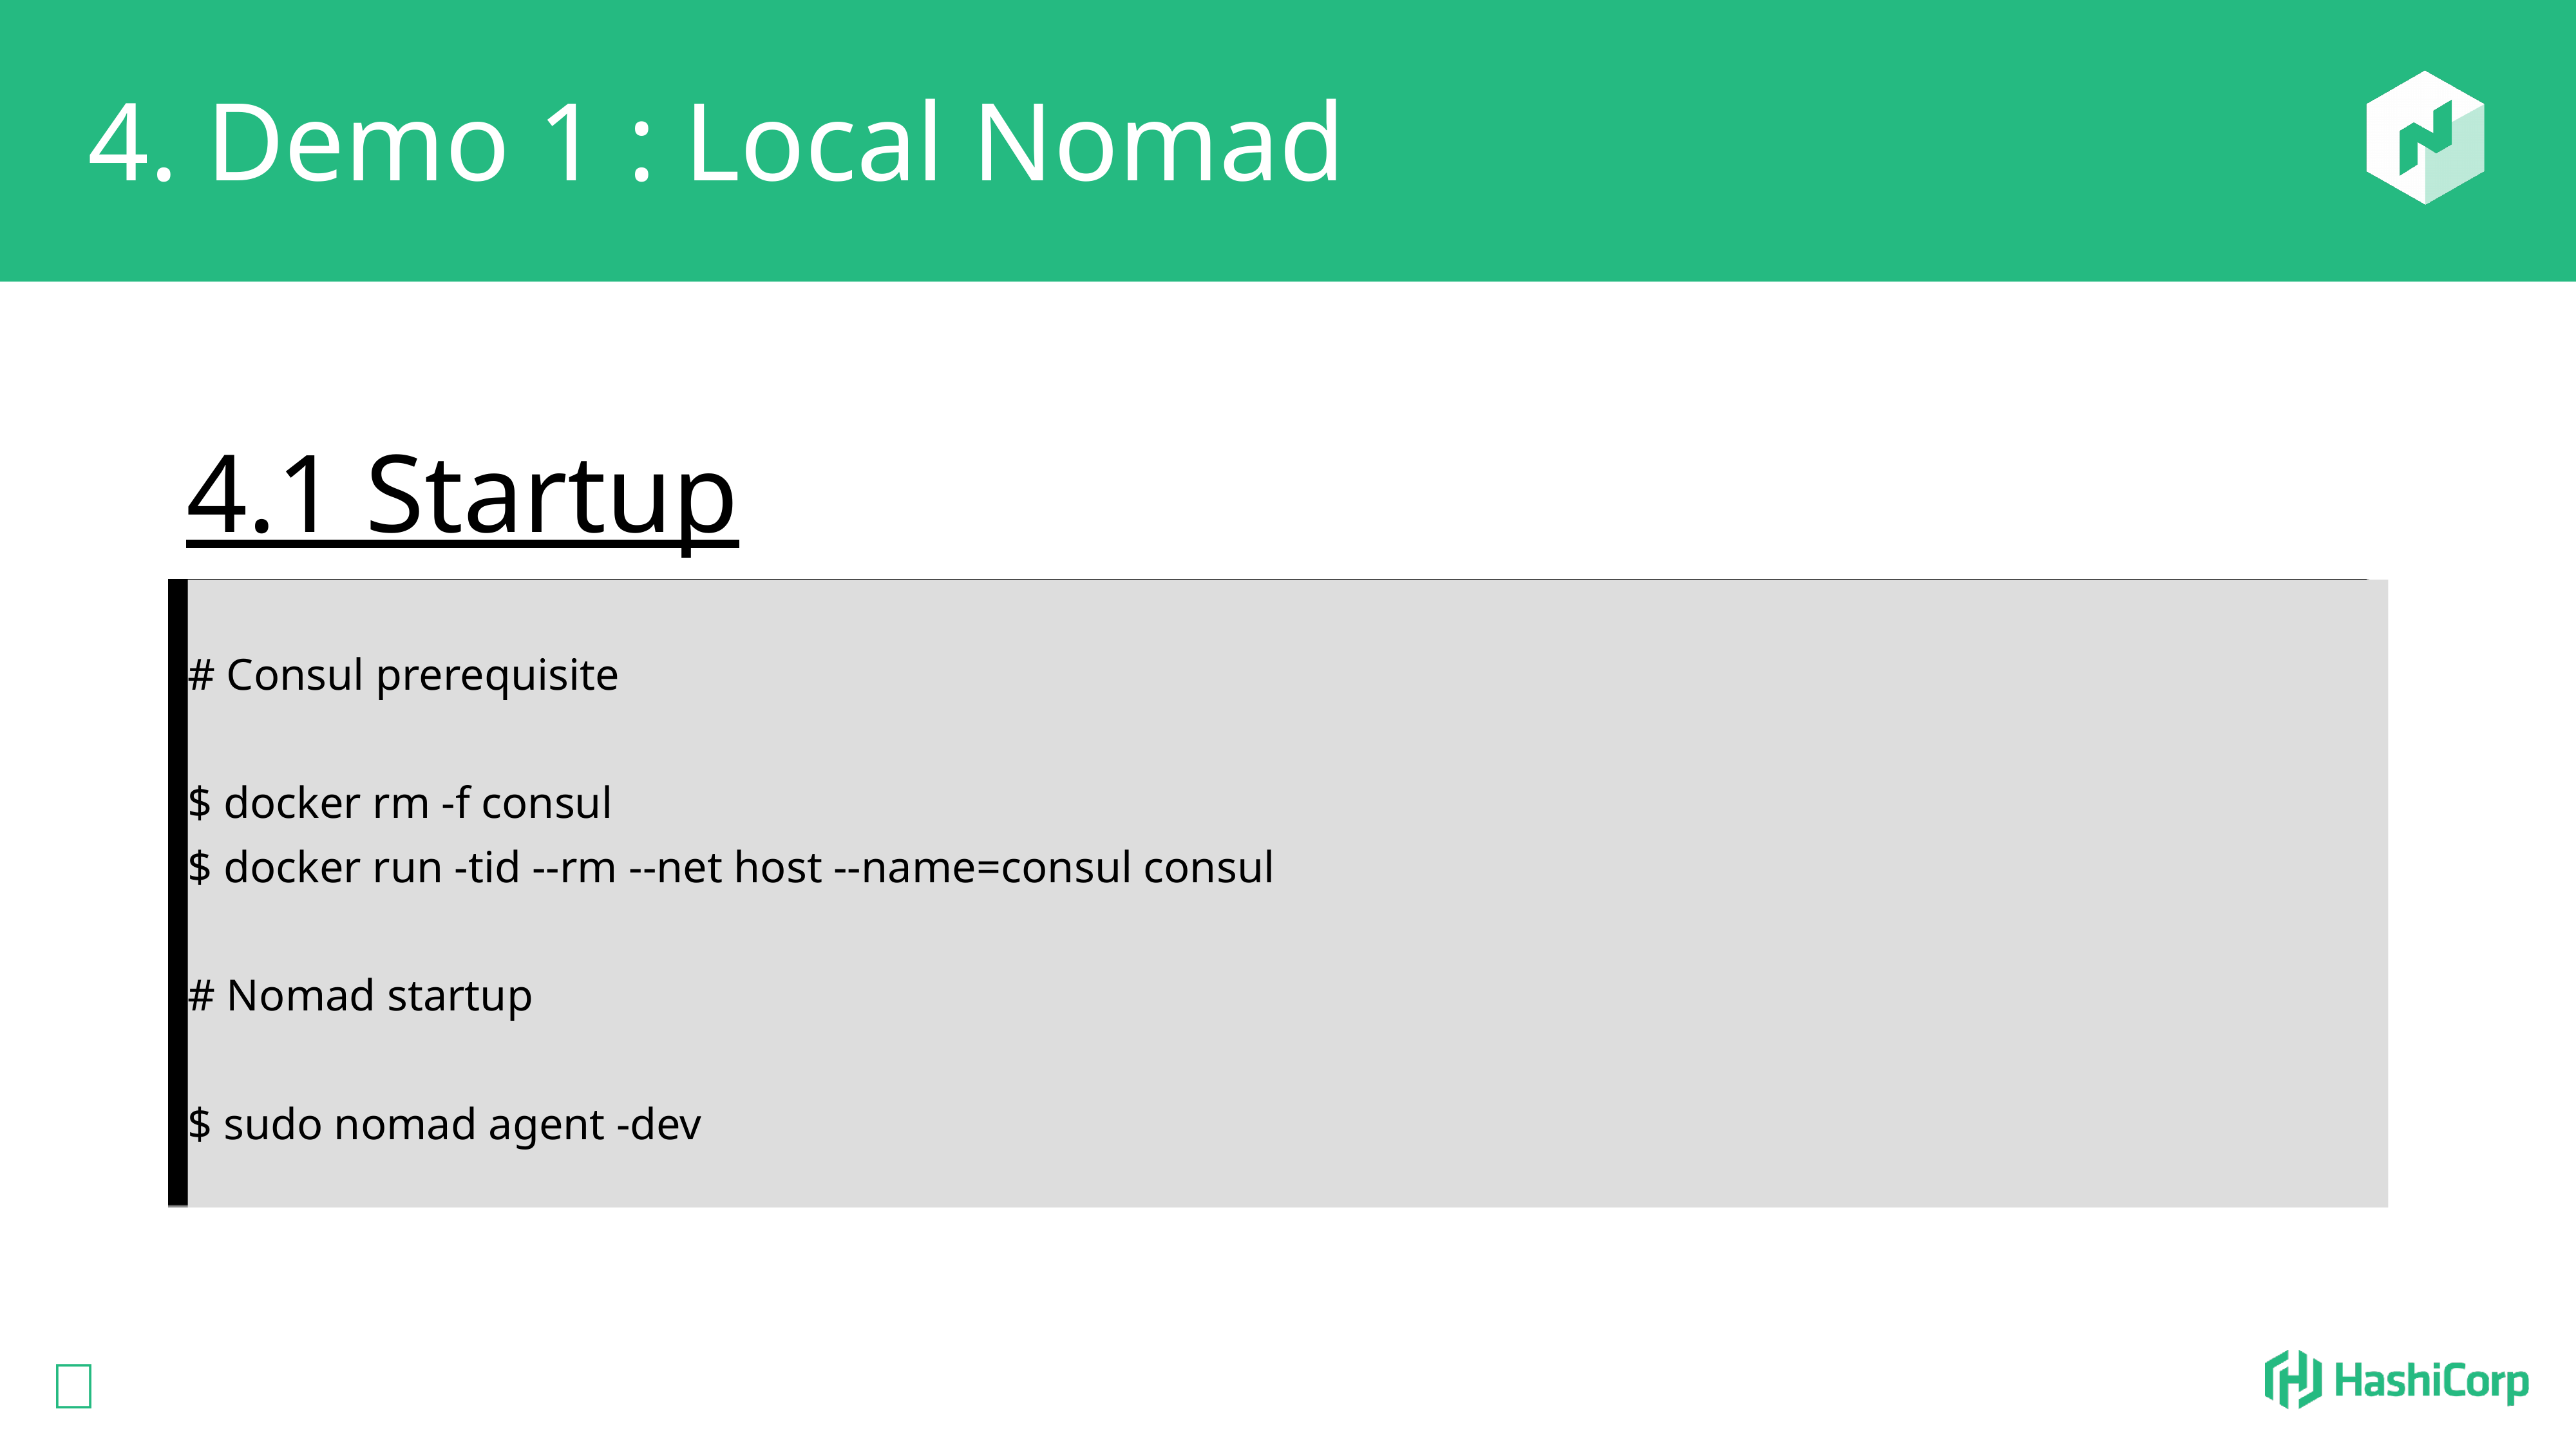

# 4. Demo 1 : Local Nomad
4.1 Startup
# Consul prerequisite
$ docker rm -f consul
$ docker run -tid --rm --net host --name=consul consul
# Nomad startup
$ sudo nomad agent -dev